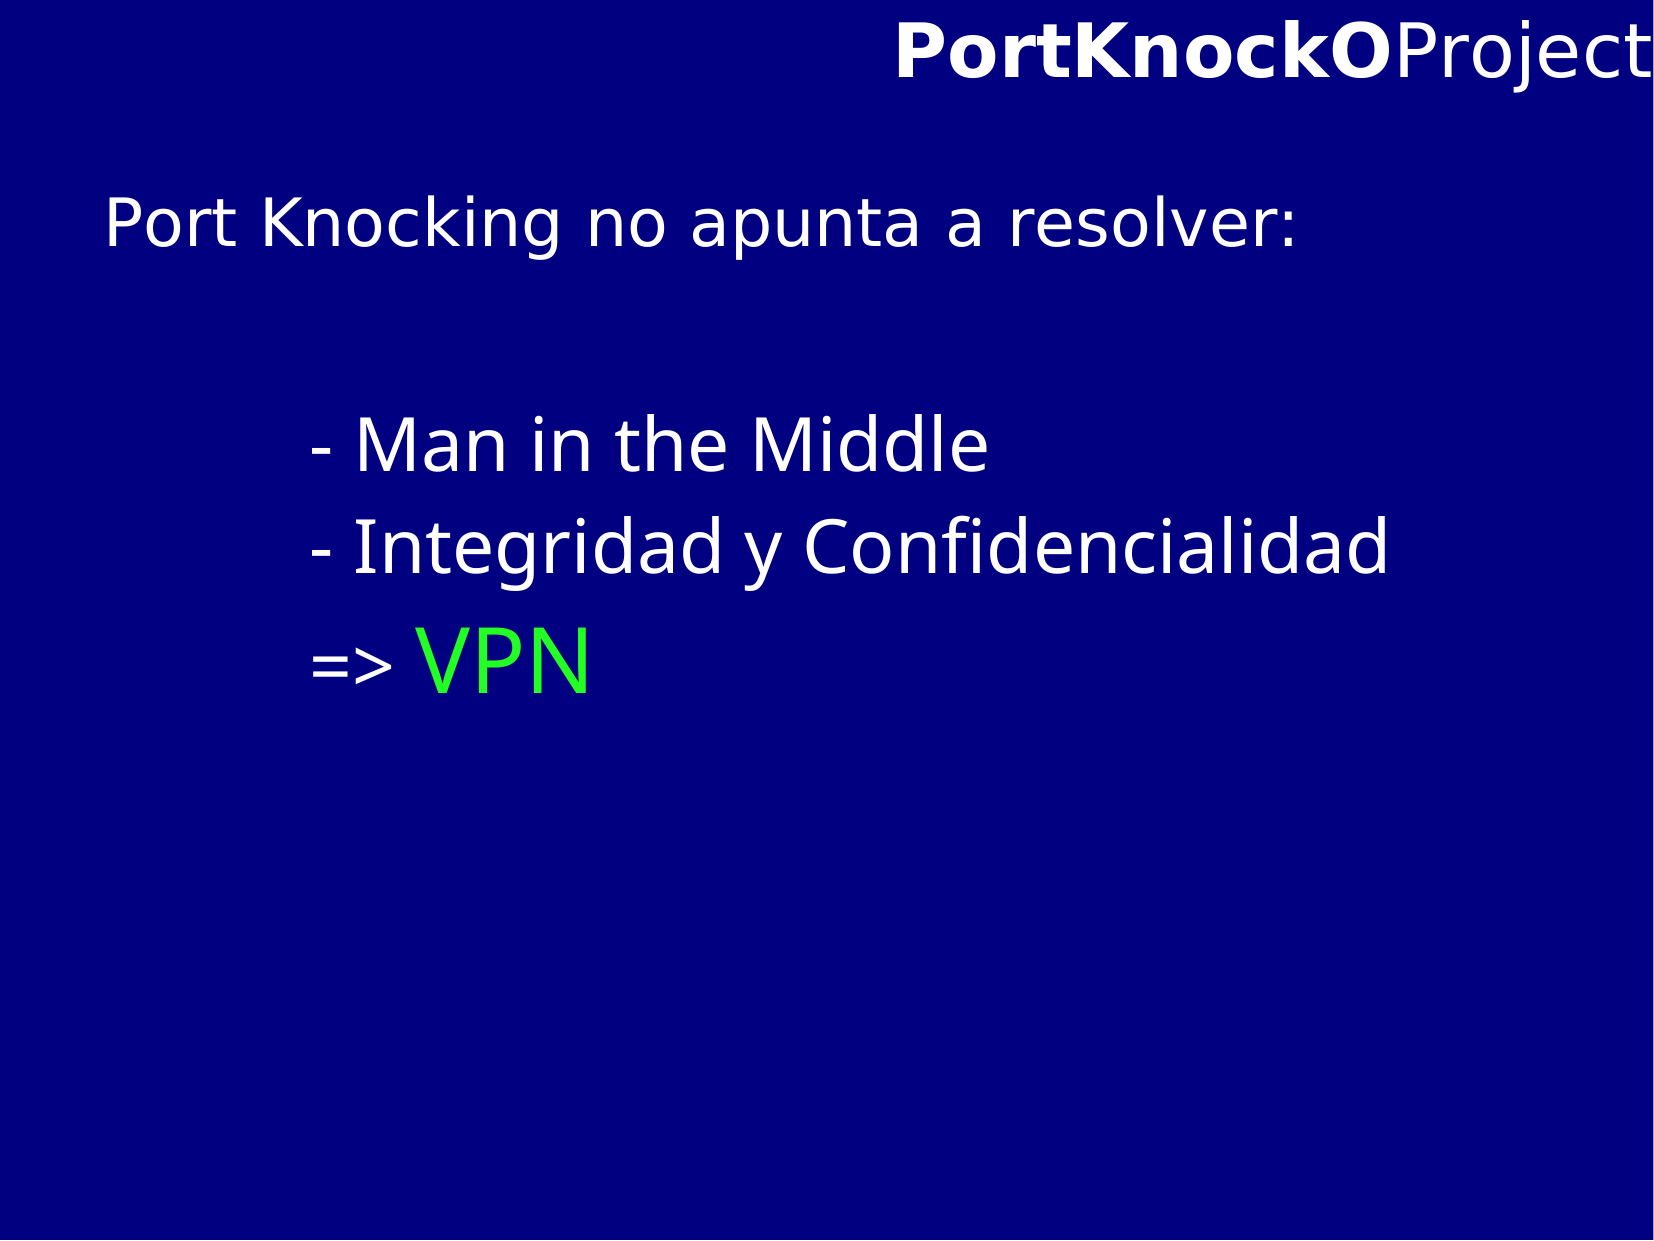

PortKnockOProject
Port Knocking no apunta a resolver:
- Man in the Middle
- Integridad y Confidencialidad
=> VPN